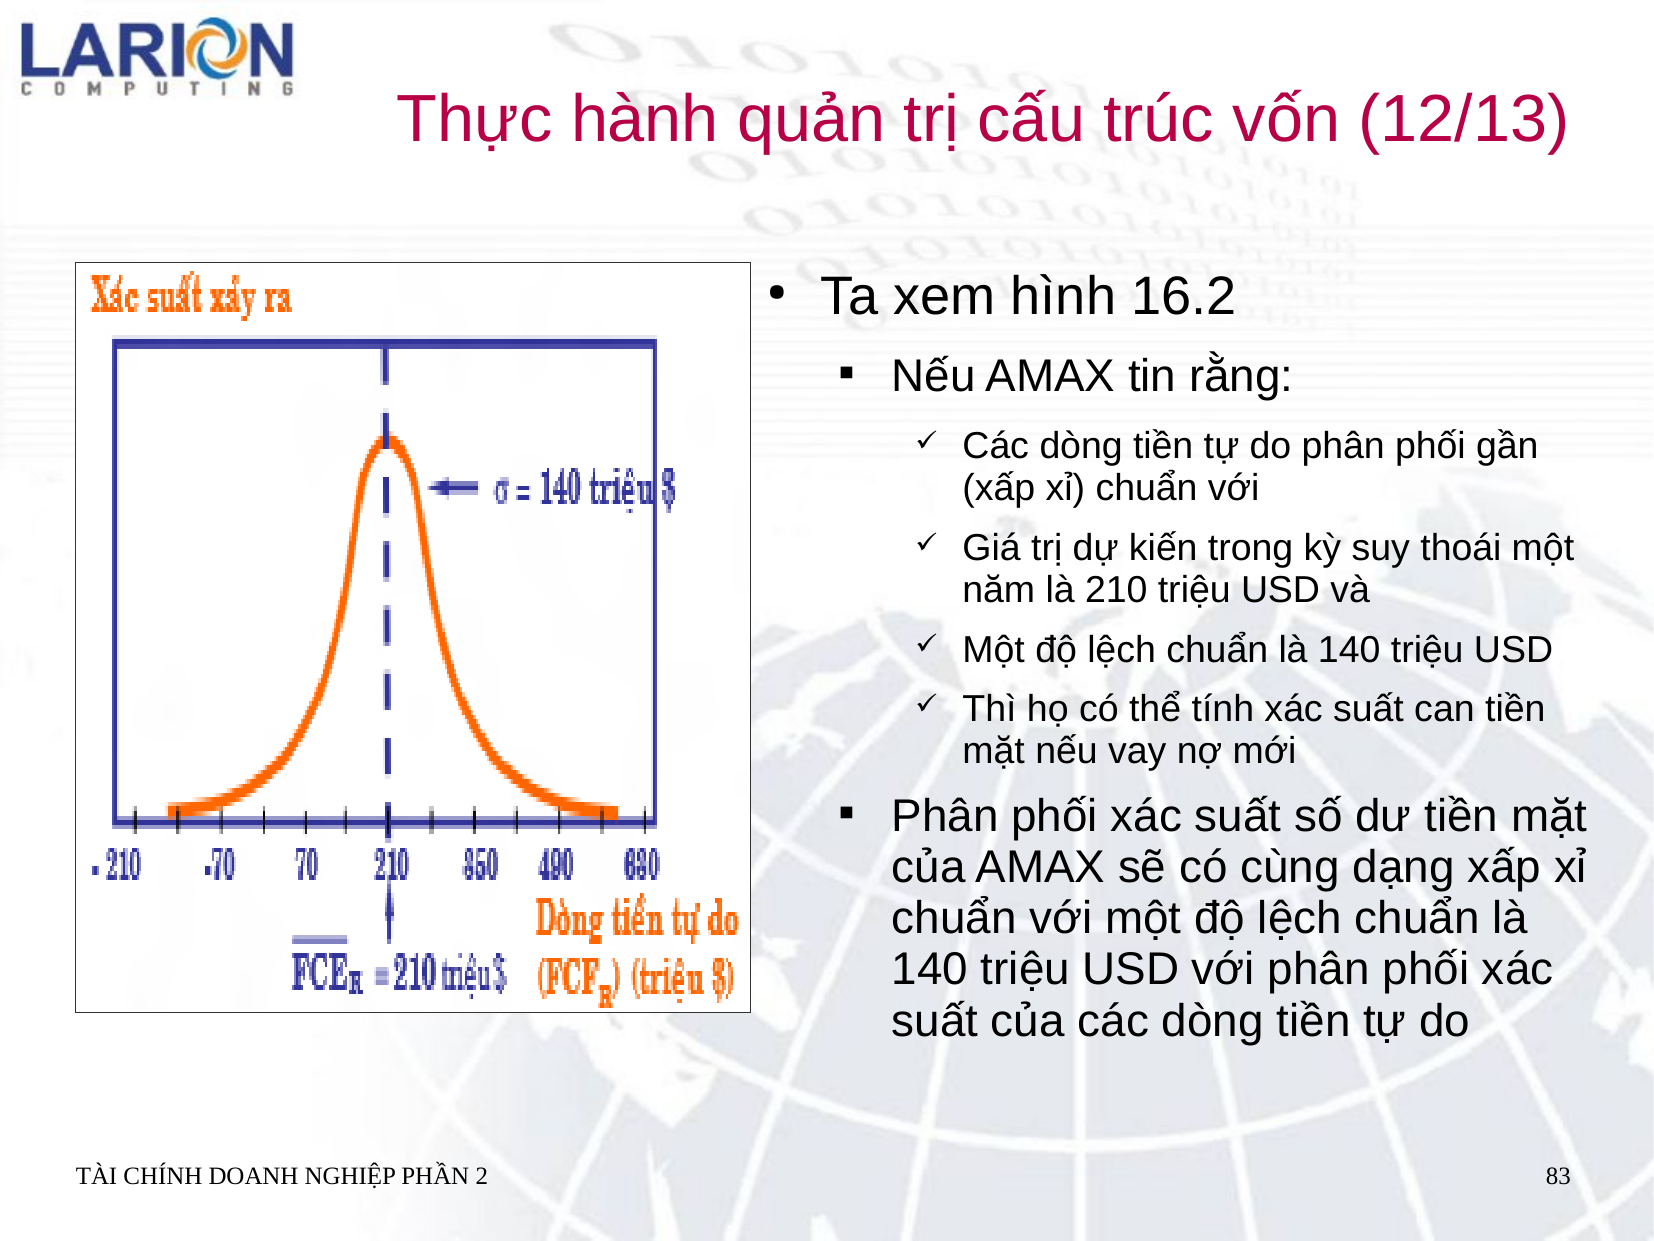

# Thực hành quản trị cấu trúc vốn (12/13)
Ta xem hình 16.2
Nếu AMAX tin rằng:
Các dòng tiền tự do phân phối gần (xấp xỉ) chuẩn với
Giá trị dự kiến trong kỳ suy thoái một năm là 210 triệu USD và
Một độ lệch chuẩn là 140 triệu USD
Thì họ có thể tính xác suất can tiền mặt nếu vay nợ mới
Phân phối xác suất số dư tiền mặt của AMAX sẽ có cùng dạng xấp xỉ chuẩn với một độ lệch chuẩn là 140 triệu USD với phân phối xác suất của các dòng tiền tự do
TÀI CHÍNH DOANH NGHIỆP PHẦN 2
83